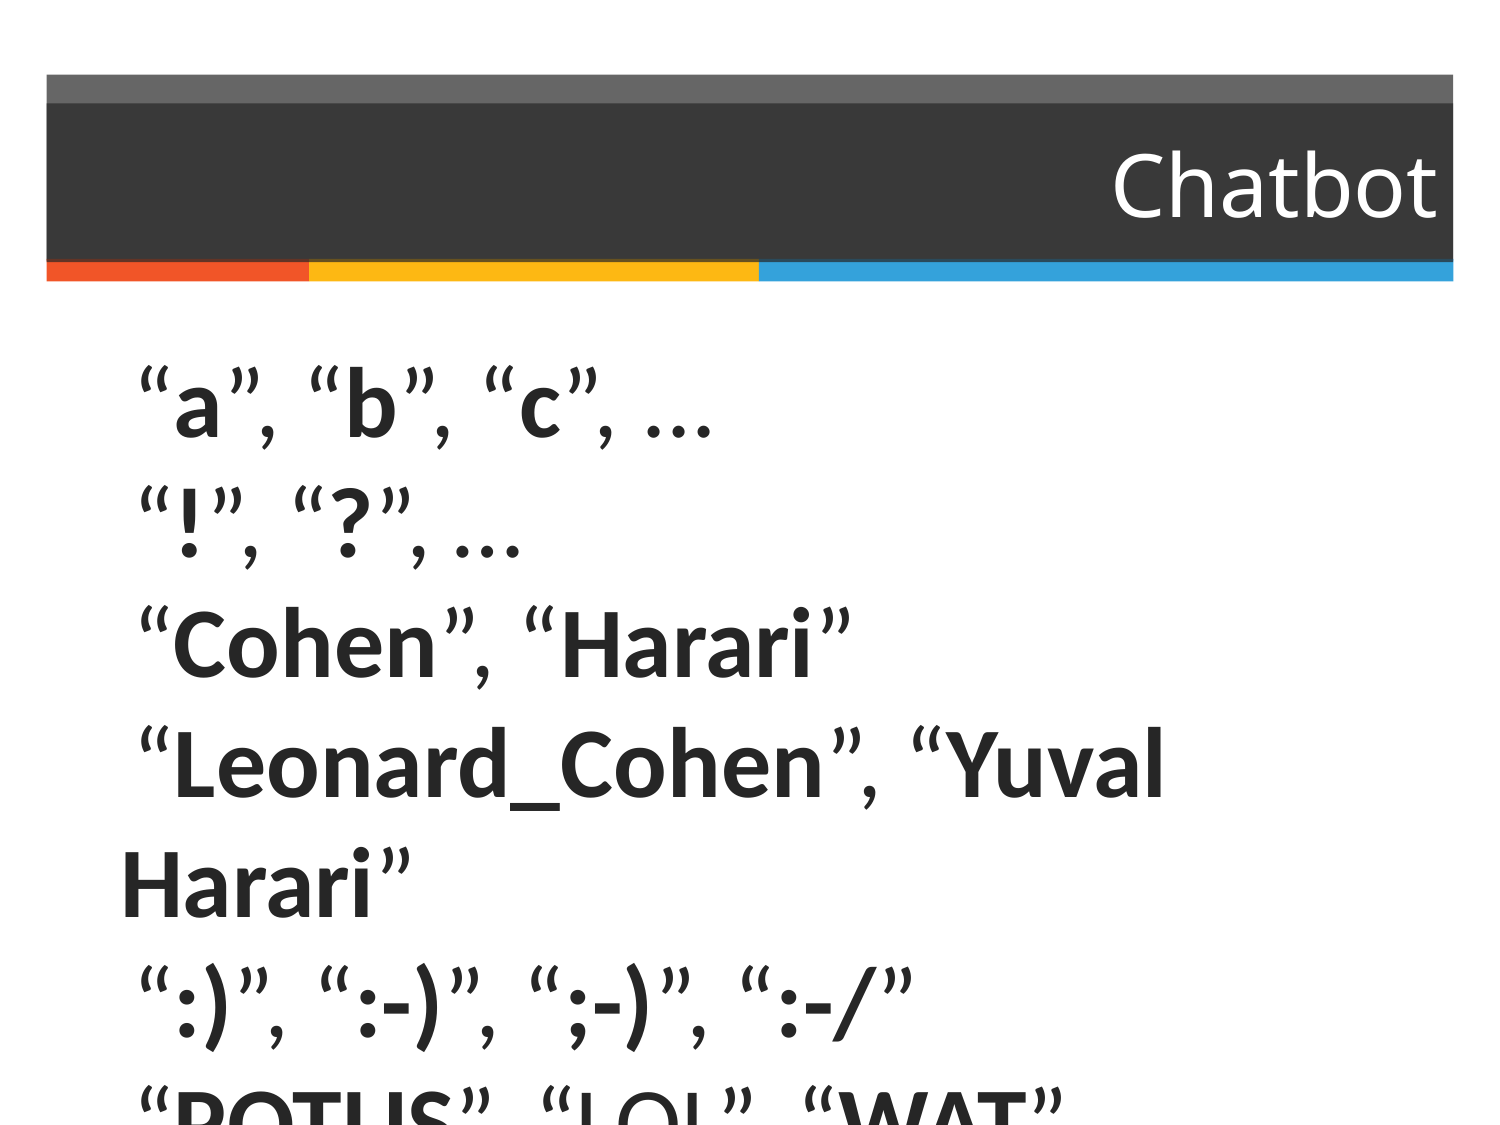

# Chatbot
“a”, “b”, “c”, ...
“!”, “?”, …
“Cohen”, “Harari”
“Leonard_Cohen”, “Yuval Harari”
“:)”, “:-)”, “;-)”, “:-/”
“POTUS”, “LOL”, “WAT”, ...